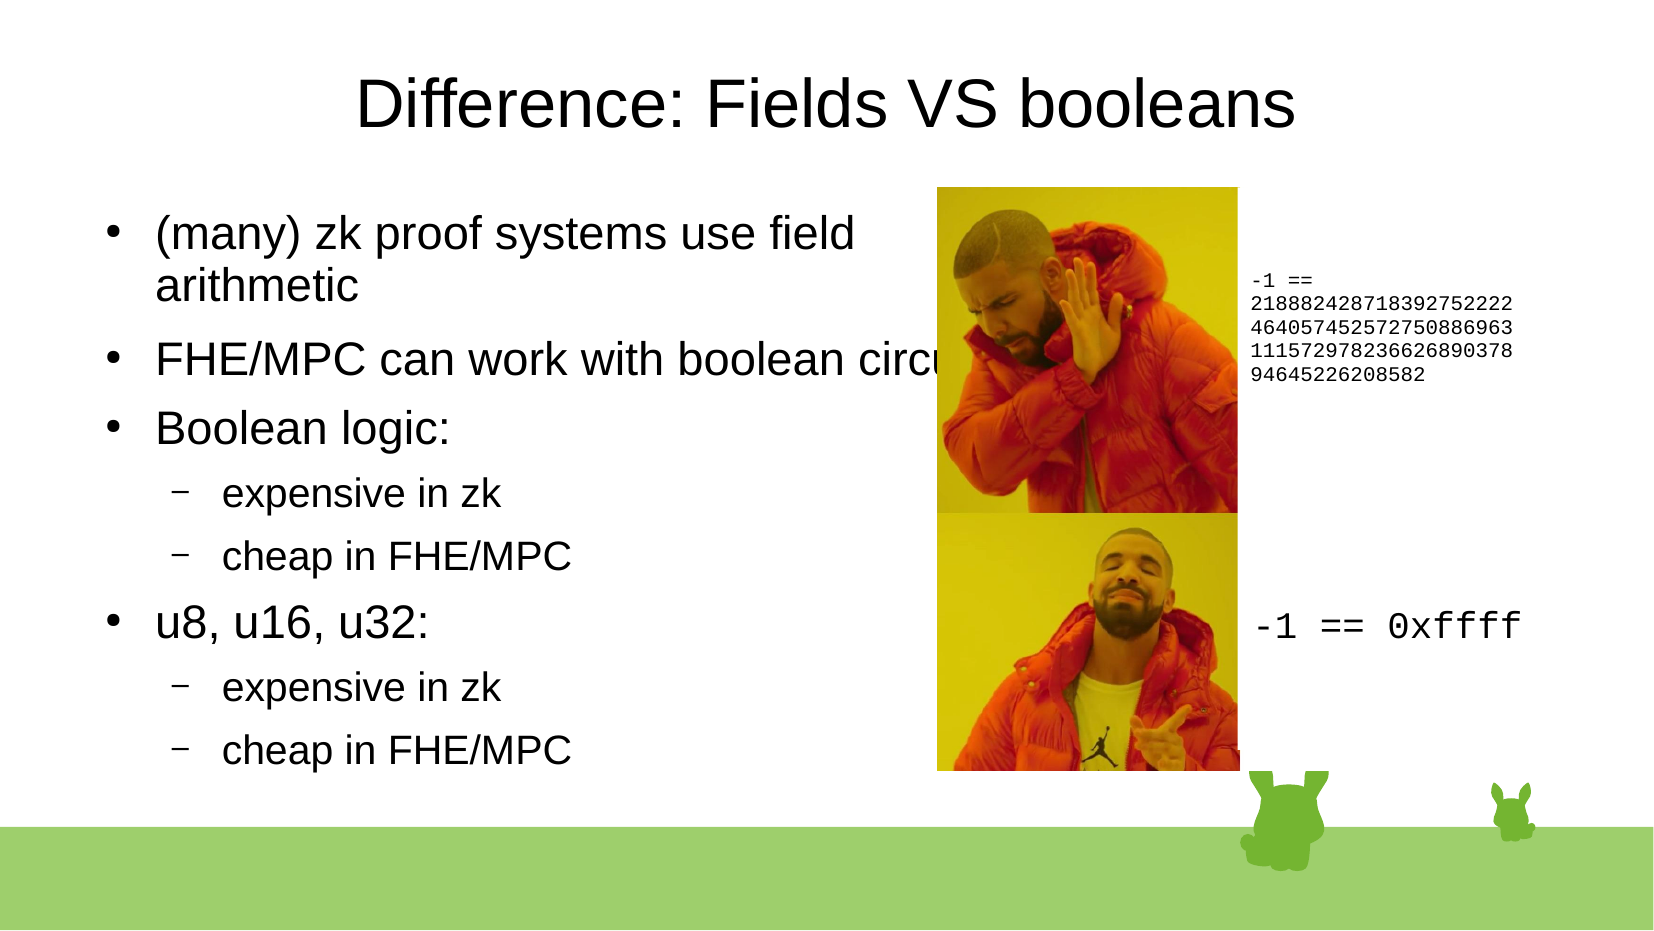

# Difference: Fields VS booleans
(many) zk proof systems use field arithmetic
FHE/MPC can work with boolean circuits
Boolean logic:
expensive in zk
cheap in FHE/MPC
u8, u16, u32:
expensive in zk
cheap in FHE/MPC
-1 == 21888242871839275222246405745257275088696311157297823662689037894645226208582
-1 == 0xffff